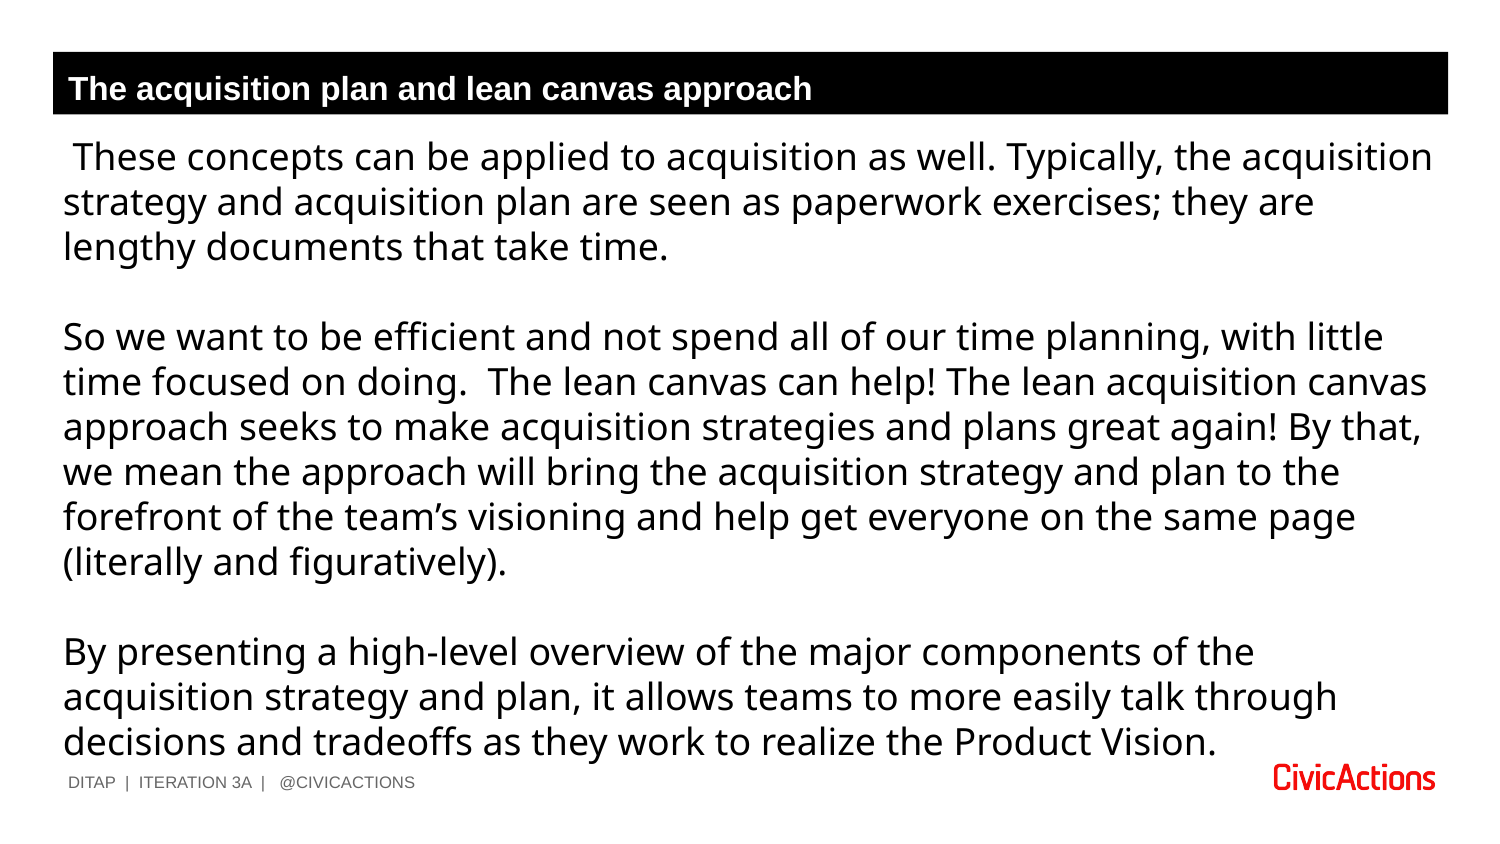

The acquisition plan and lean canvas approach
# These concepts can be applied to acquisition as well. Typically, the acquisition strategy and acquisition plan are seen as paperwork exercises; they are lengthy documents that take time.
So we want to be efficient and not spend all of our time planning, with little time focused on doing. The lean canvas can help! The lean acquisition canvas approach seeks to make acquisition strategies and plans great again! By that, we mean the approach will bring the acquisition strategy and plan to the forefront of the team’s visioning and help get everyone on the same page (literally and figuratively).
By presenting a high-level overview of the major components of the acquisition strategy and plan, it allows teams to more easily talk through decisions and tradeoffs as they work to realize the Product Vision.